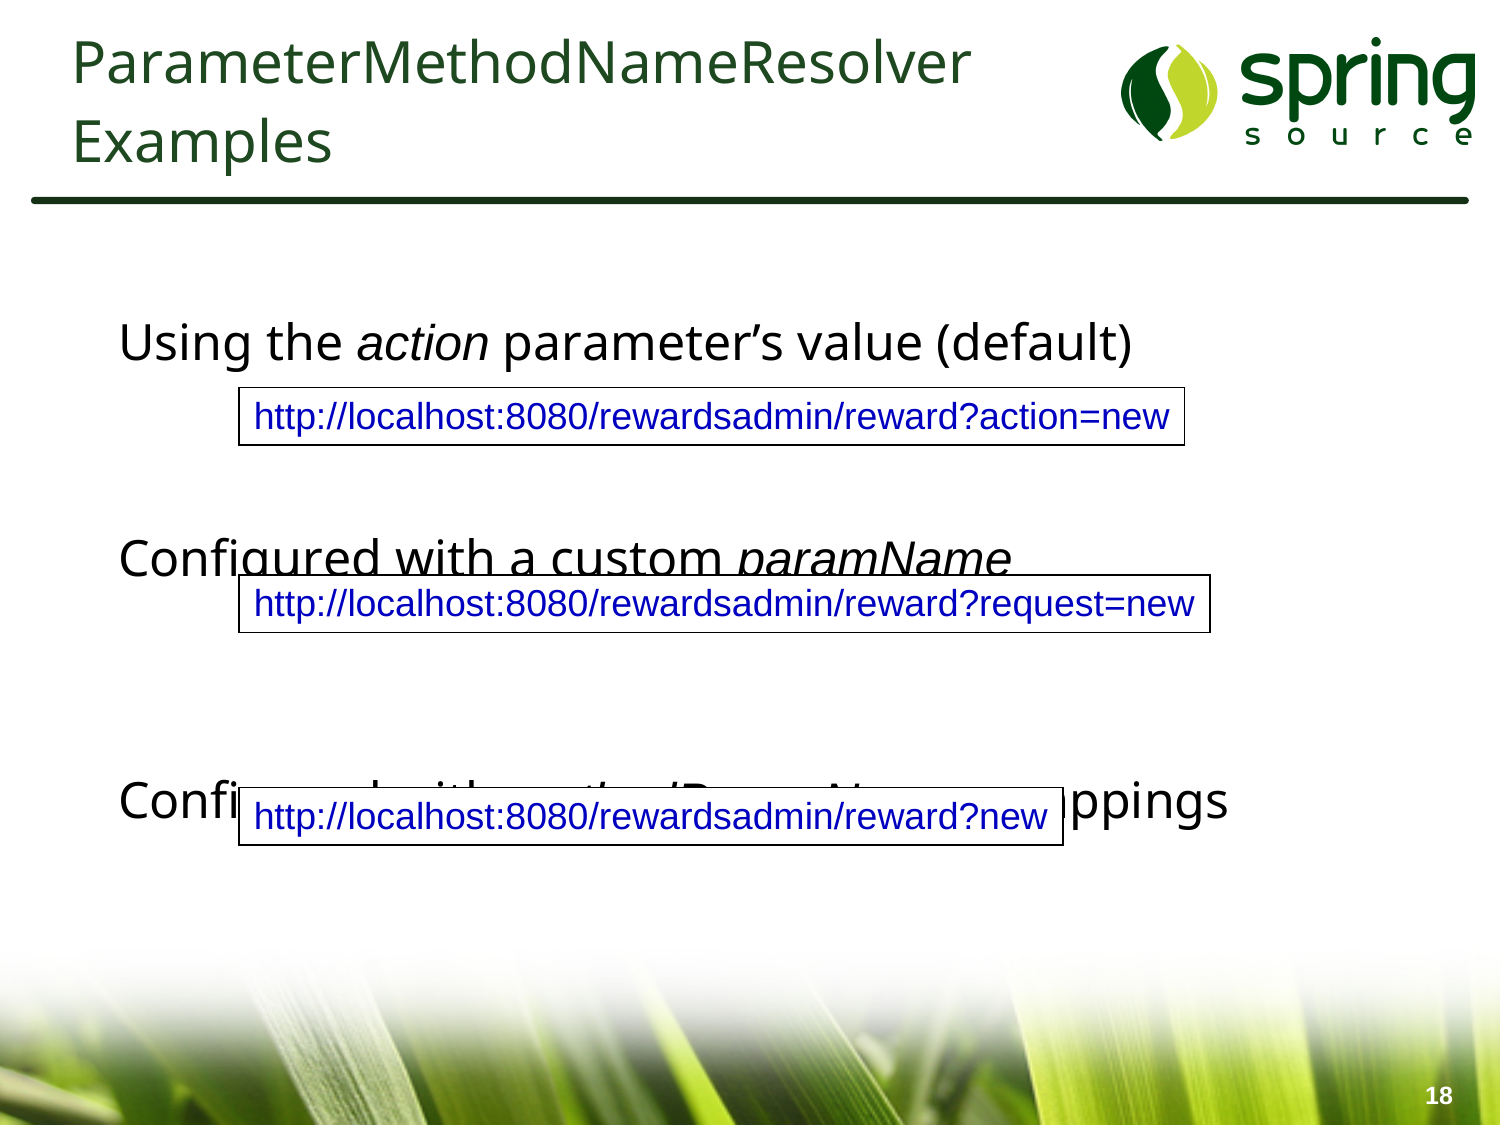

# ParameterMethodNameResolver Examples
Using the action parameter’s value (default)
Configured with a custom paramName
Configured with methodParamNames mappings
http://localhost:8080/rewardsadmin/reward?action=new
http://localhost:8080/rewardsadmin/reward?request=new
http://localhost:8080/rewardsadmin/reward?new